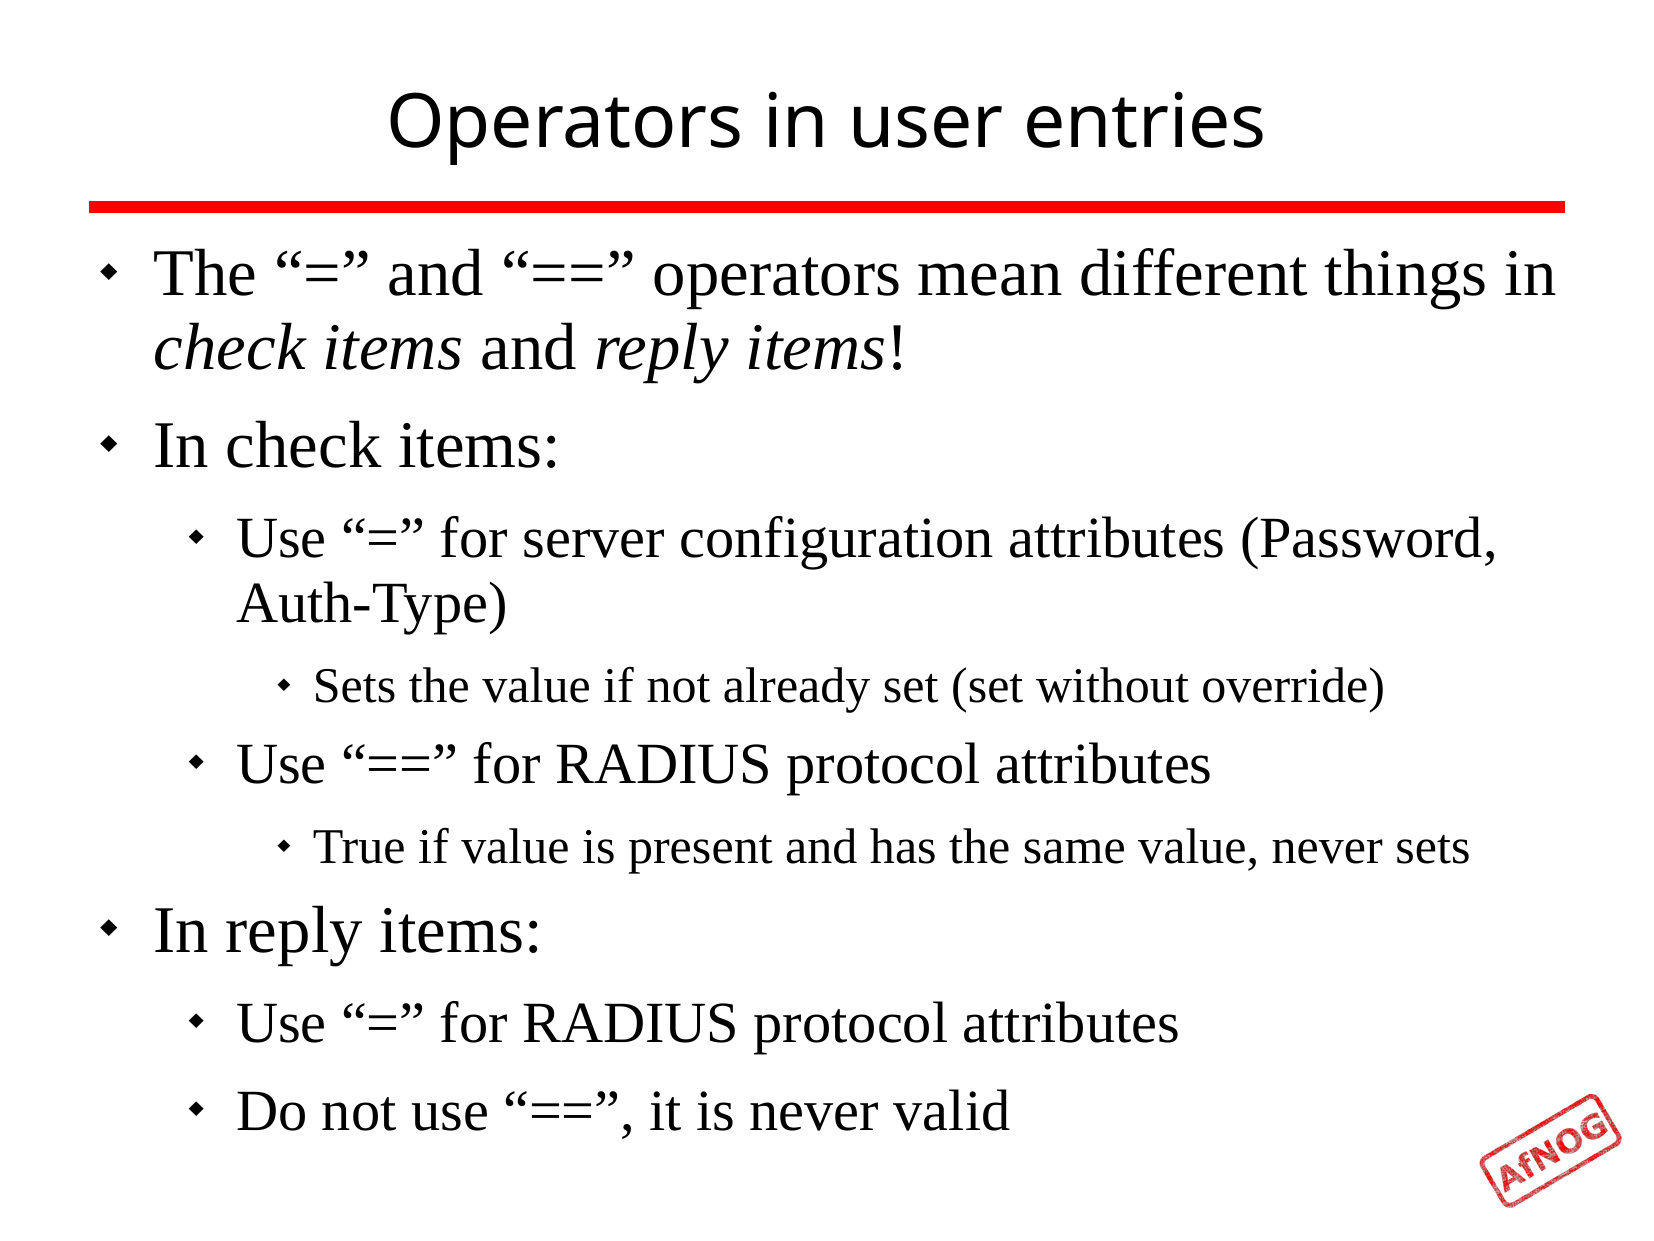

# Operators in user entries
The “=” and “==” operators mean different things in check items and reply items!
In check items:
Use “=” for server configuration attributes (Password, Auth-Type)
Sets the value if not already set (set without override)
Use “==” for RADIUS protocol attributes
True if value is present and has the same value, never sets
In reply items:
Use “=” for RADIUS protocol attributes
Do not use “==”, it is never valid